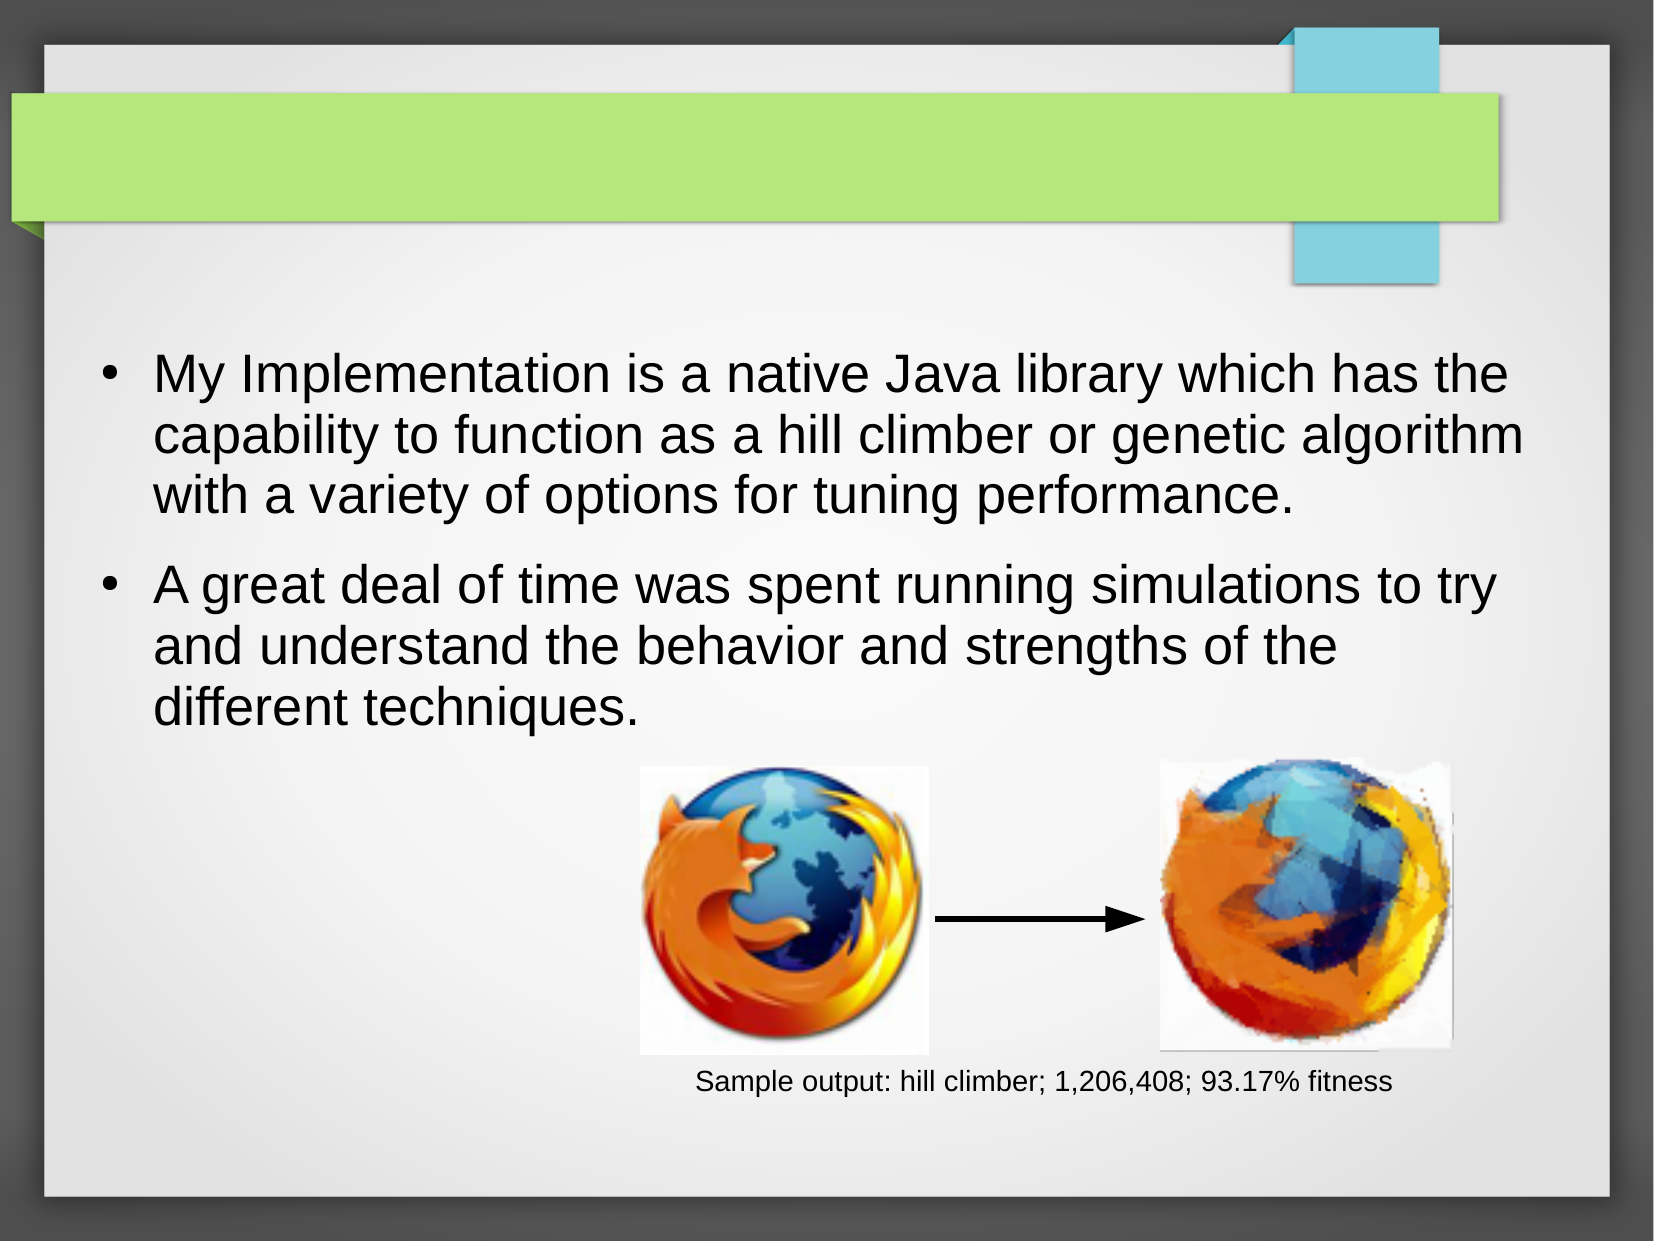

#
My Implementation is a native Java library which has the capability to function as a hill climber or genetic algorithm with a variety of options for tuning performance.
A great deal of time was spent running simulations to try and understand the behavior and strengths of the different techniques.
Sample output: hill climber; 1,206,408; 93.17% fitness